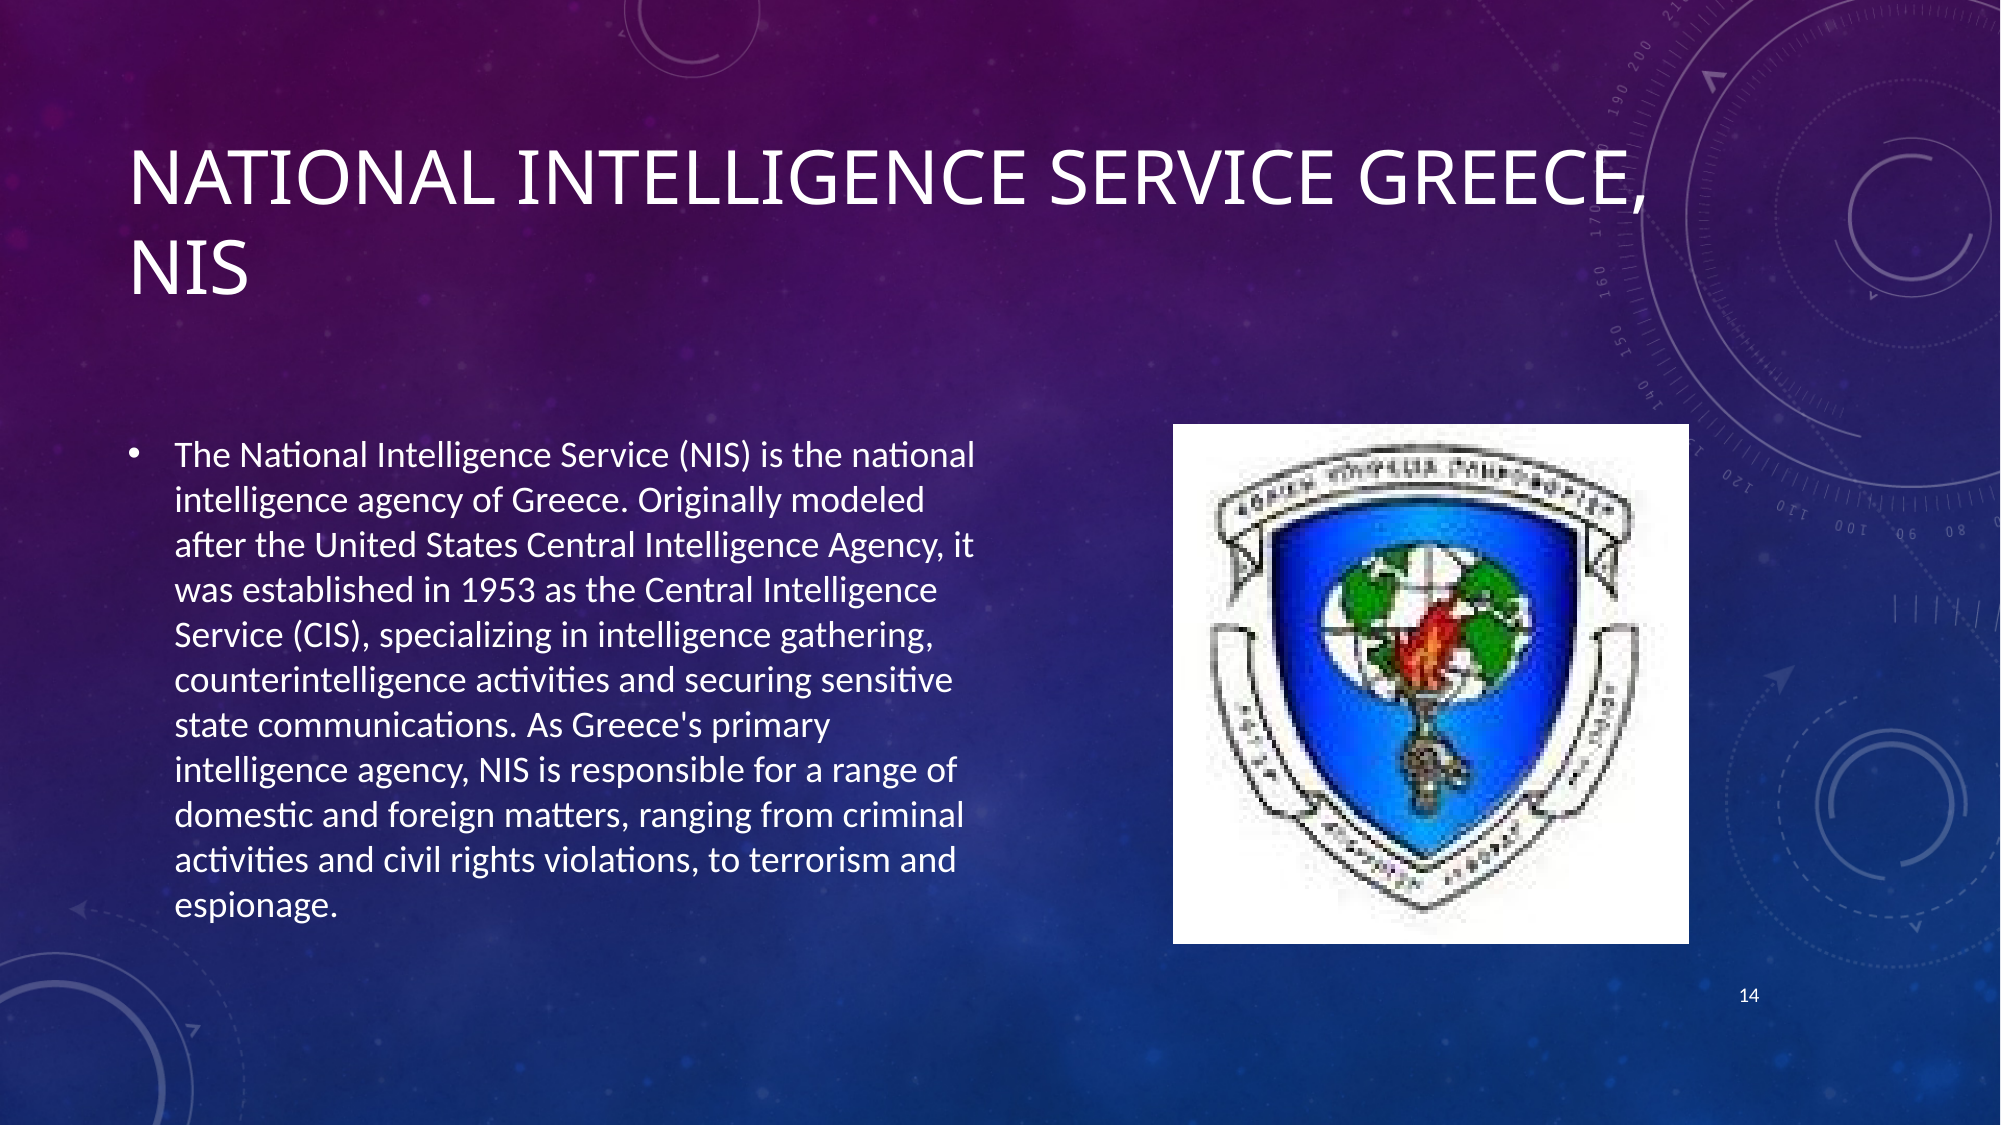

# National Intelligence Service Greece, NIS
The National Intelligence Service (NIS) is the national intelligence agency of Greece. Originally modeled after the United States Central Intelligence Agency, it was established in 1953 as the Central Intelligence Service (CIS), specializing in intelligence gathering, counterintelligence activities and securing sensitive state communications. As Greece's primary intelligence agency, NIS is responsible for a range of domestic and foreign matters, ranging from criminal activities and civil rights violations, to terrorism and espionage.
14